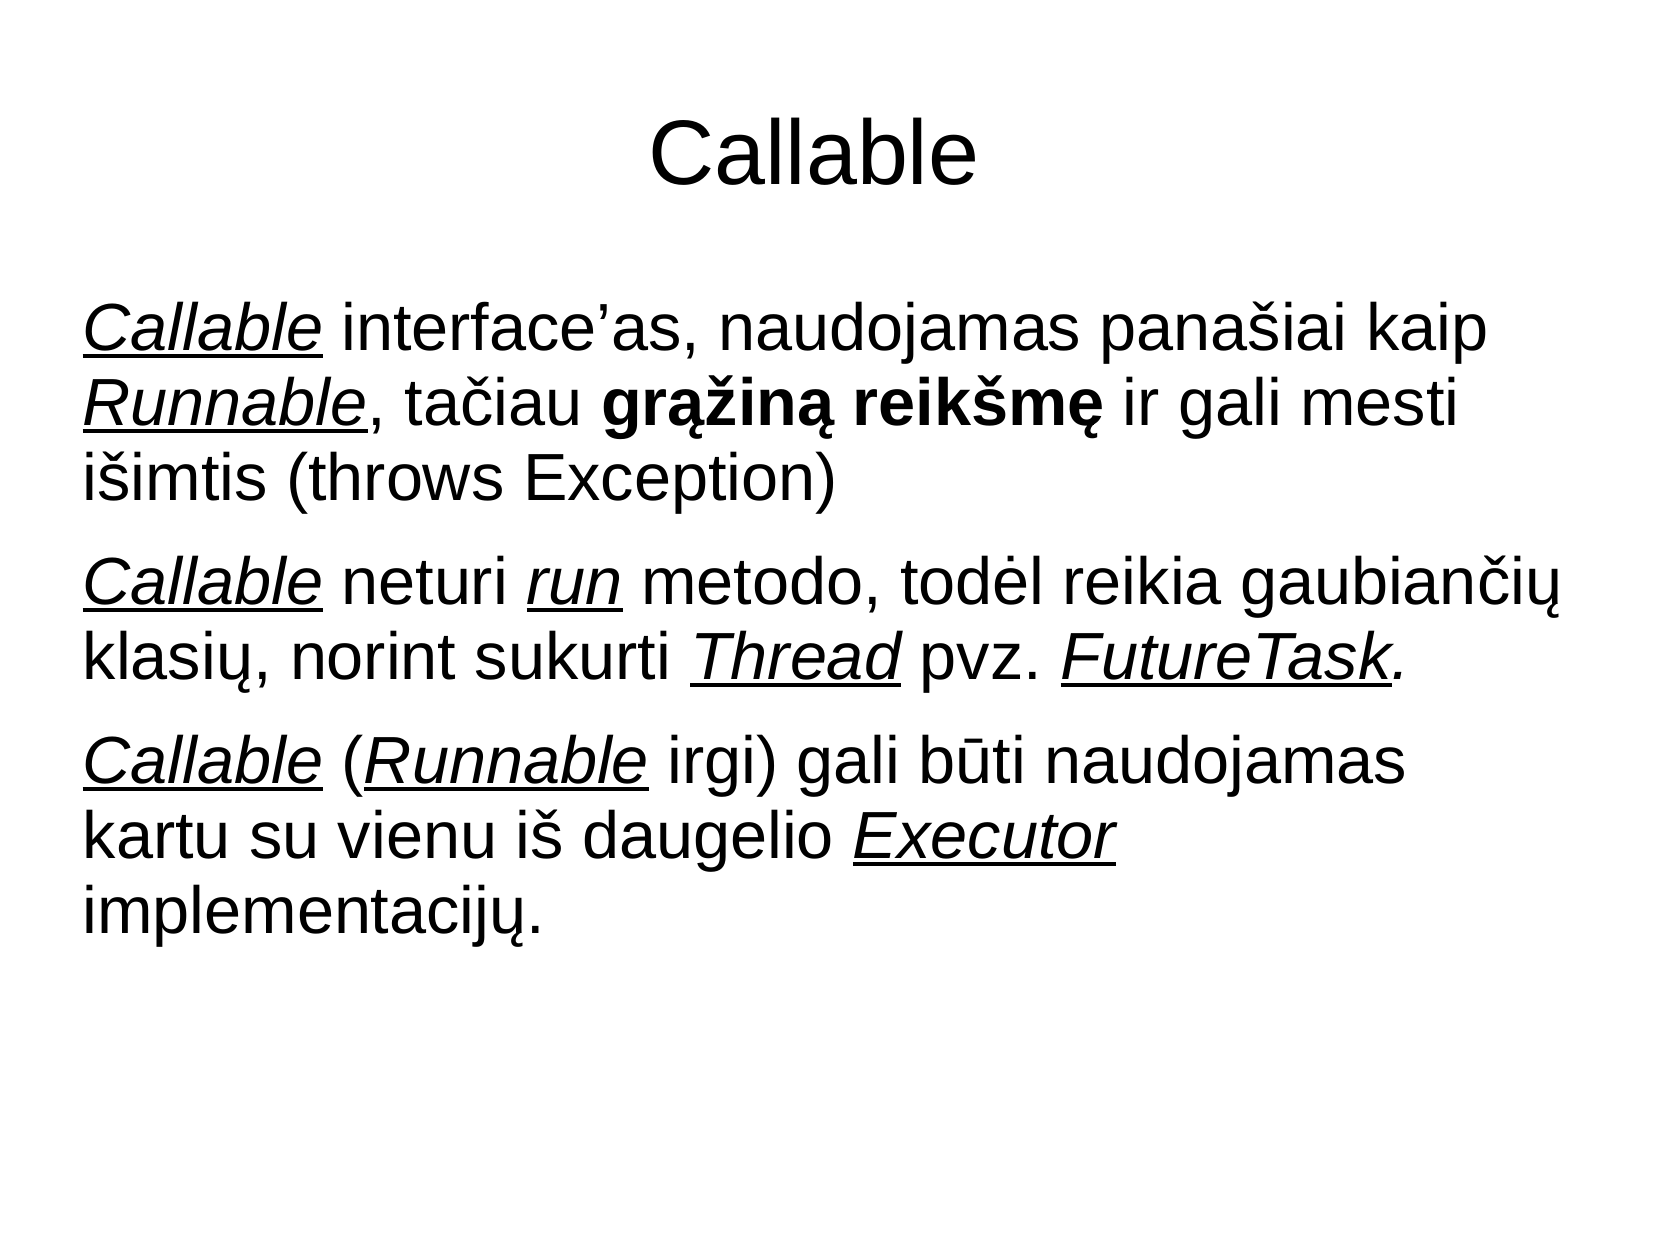

# Callable
Callable interface’as, naudojamas panašiai kaip Runnable, tačiau grąžiną reikšmę ir gali mesti išimtis (throws Exception)
Callable neturi run metodo, todėl reikia gaubiančių klasių, norint sukurti Thread pvz. FutureTask.
Callable (Runnable irgi) gali būti naudojamas kartu su vienu iš daugelio Executor implementacijų.